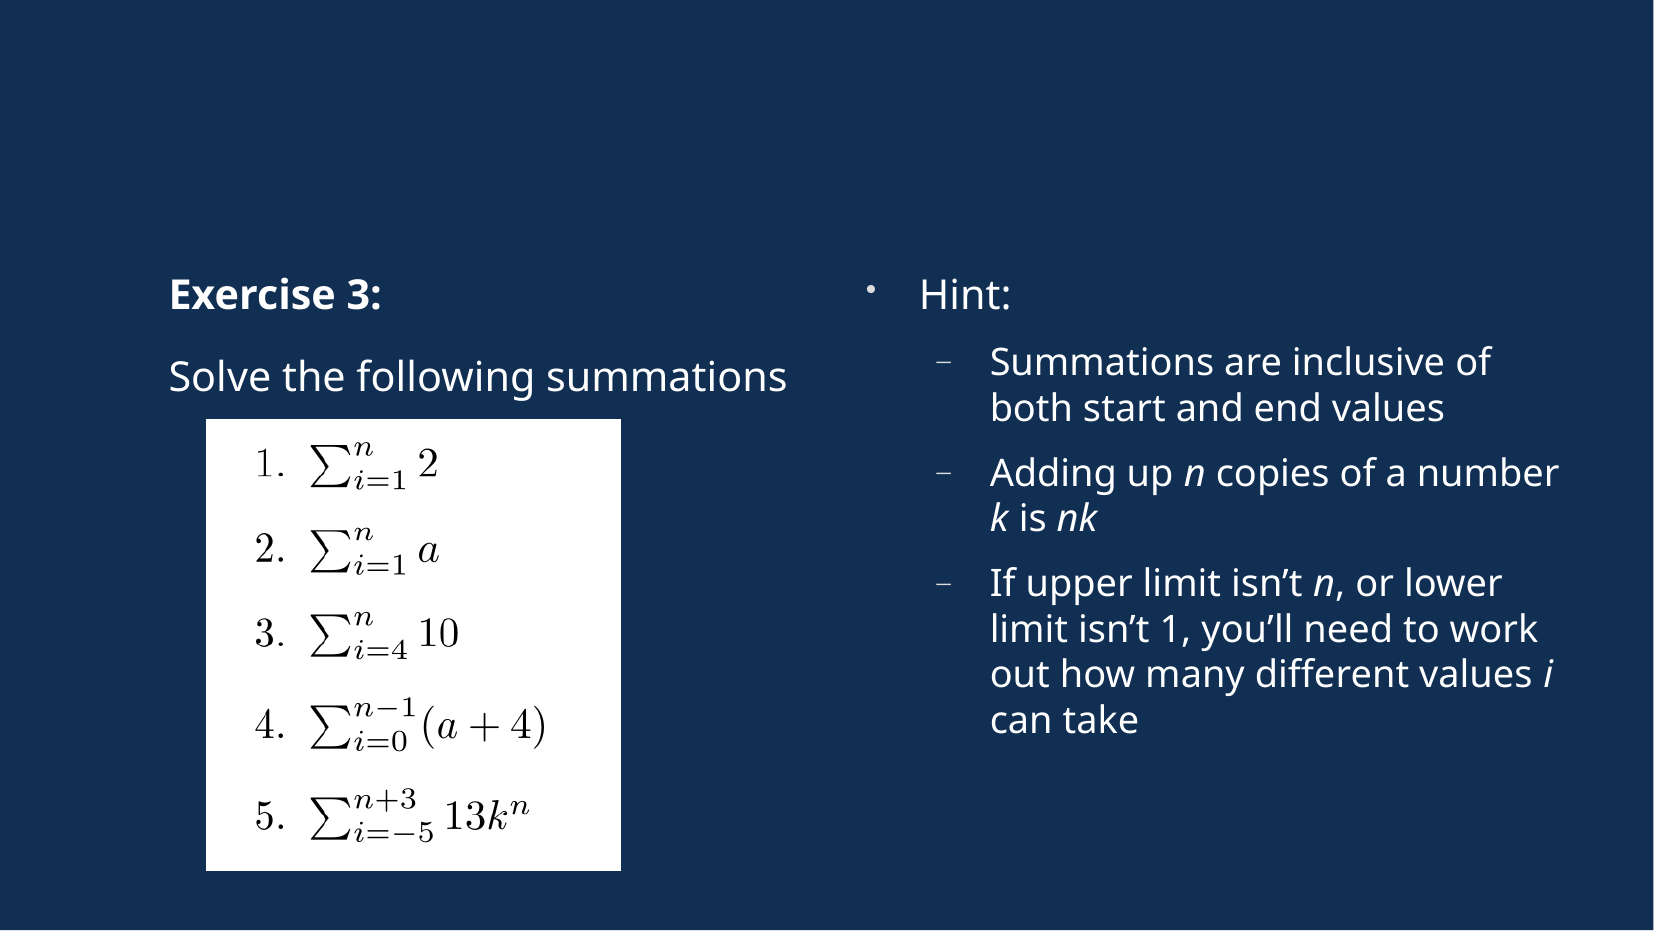

#
Exercise 3:
Solve the following summations
Hint:
Summations are inclusive of both start and end values
Adding up n copies of a number k is nk
If upper limit isn’t n, or lower limit isn’t 1, you’ll need to work out how many different values i can take